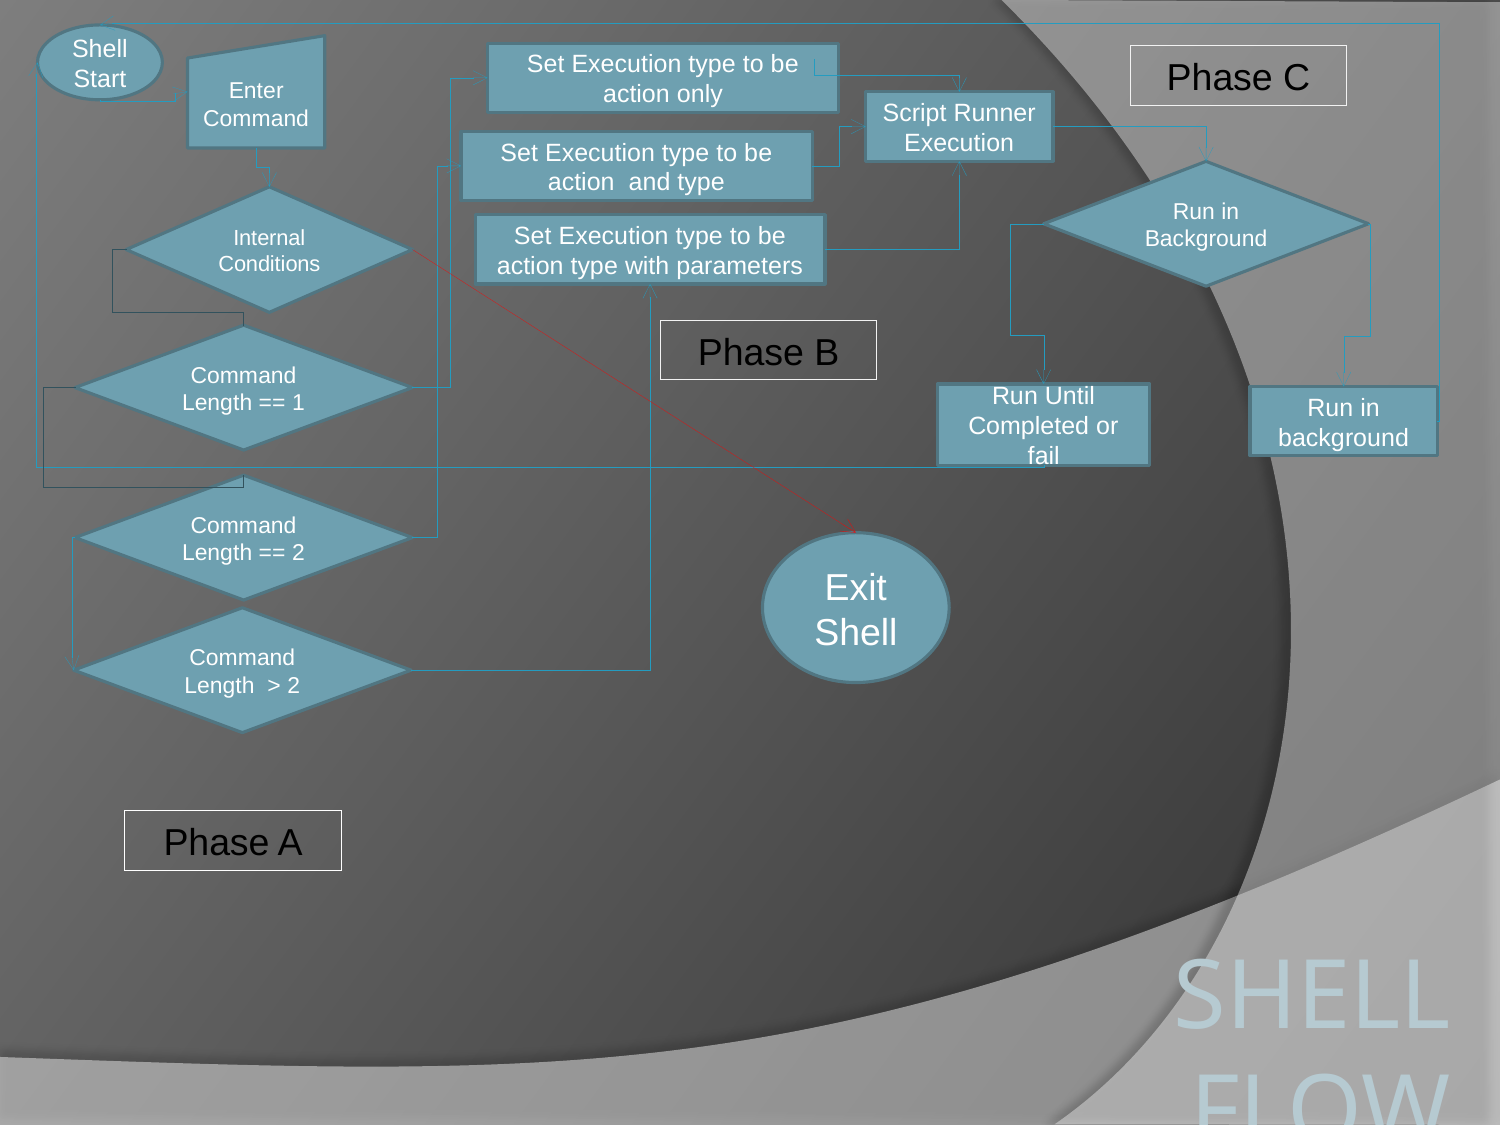

Shell Start
Enter Command
Set Execution type to be action only
Phase C
Script Runner Execution
Set Execution type to be action and type
Run in Background
Internal Conditions
Set Execution type to be action type with parameters
Phase B
Command Length == 1
Run Until Completed or fail
Run in background
Command Length == 2
Exit Shell
Command Length > 2
Phase A
# Shell flow